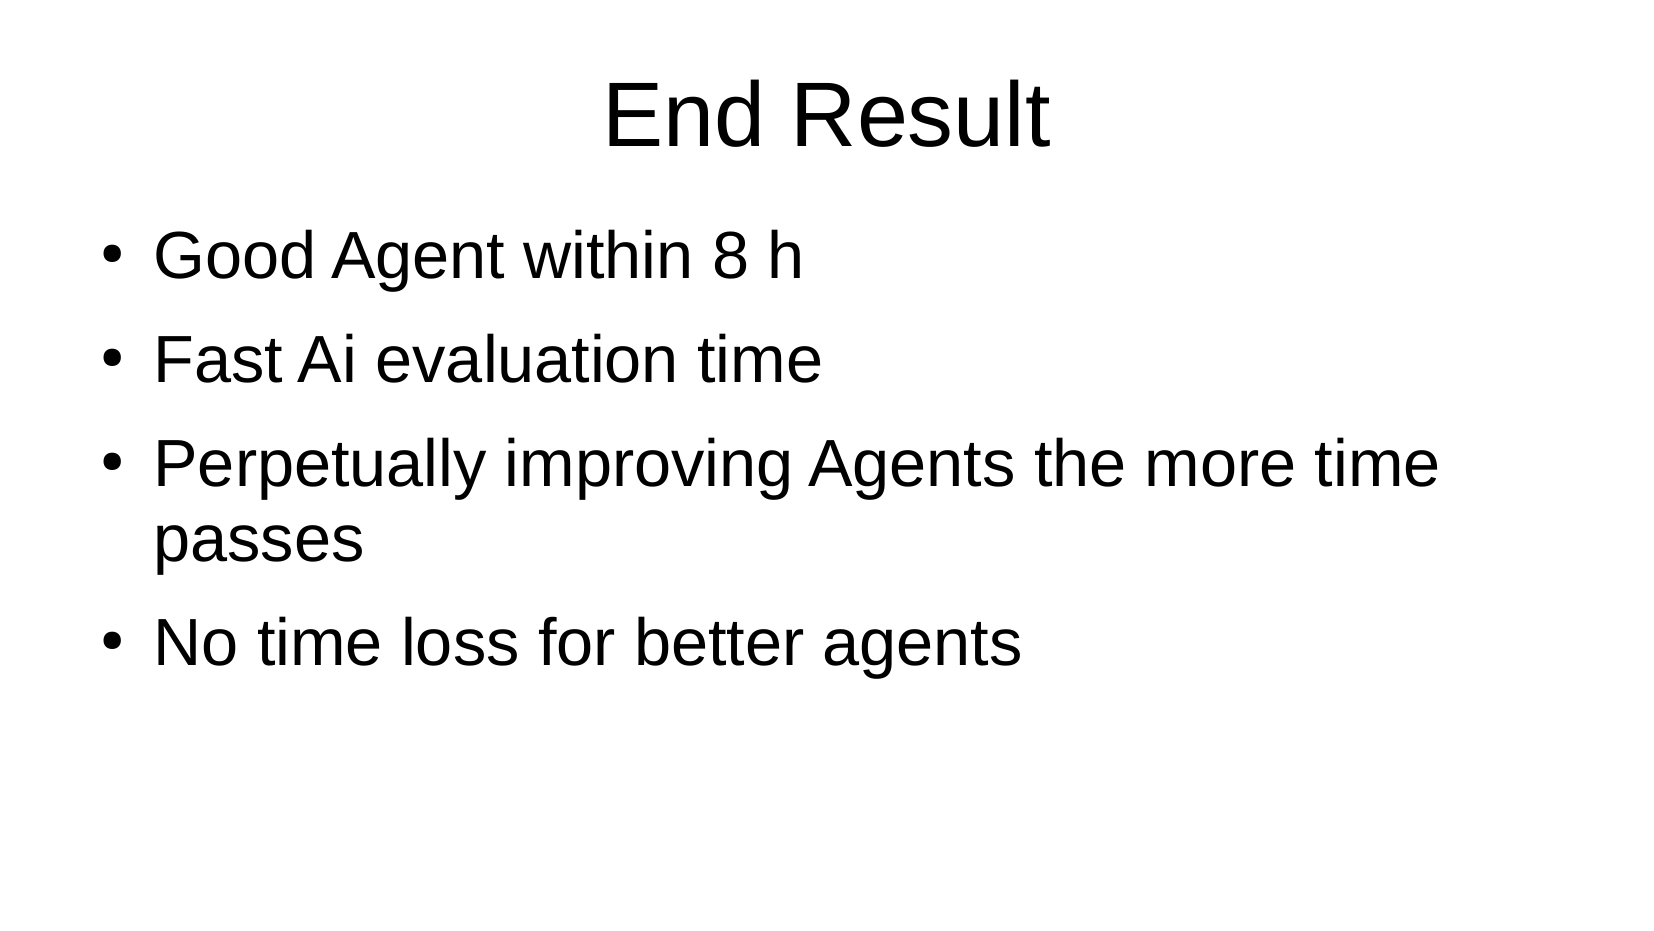

# End Result
Good Agent within 8 h
Fast Ai evaluation time
Perpetually improving Agents the more time passes
No time loss for better agents